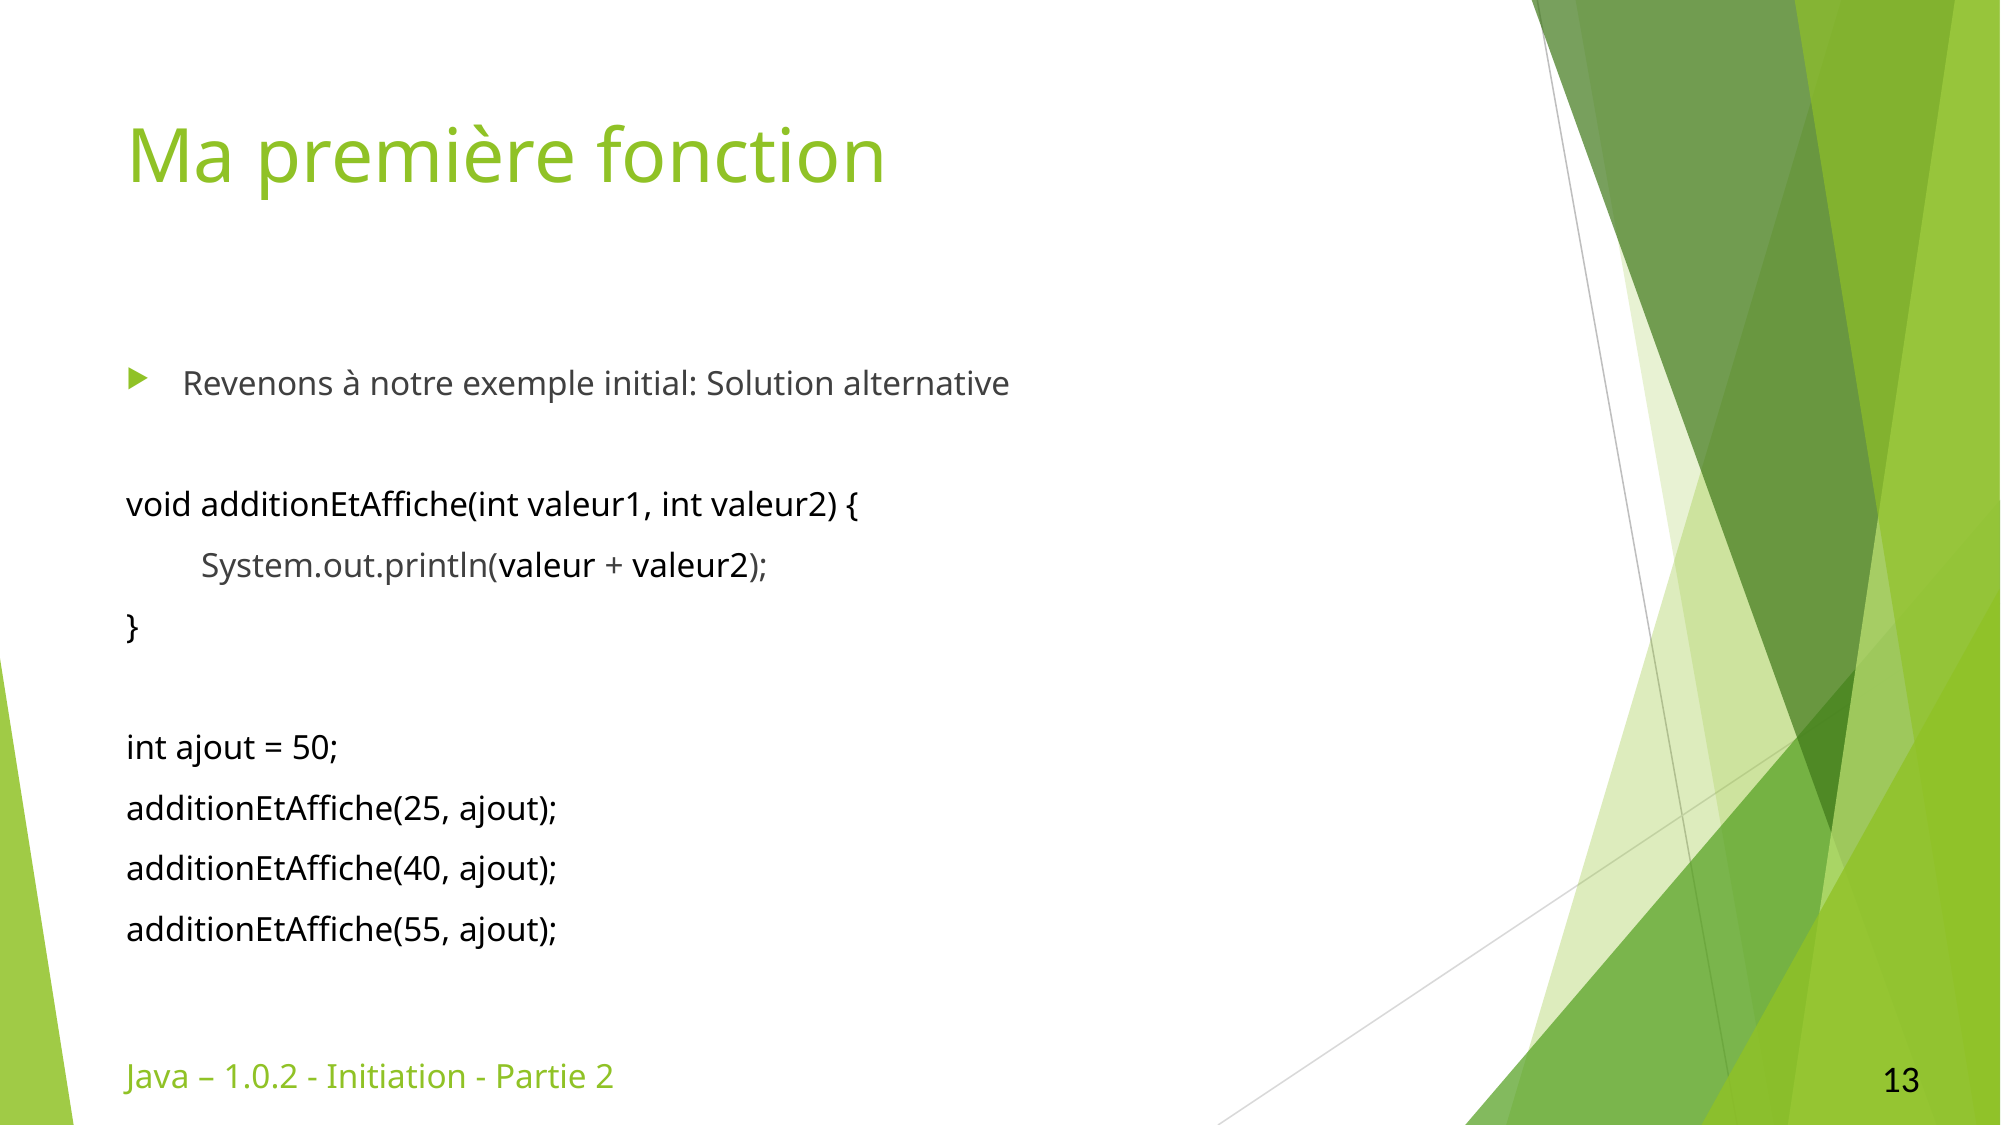

# Ma première fonction
Revenons à notre exemple initial: Solution alternative
void additionEtAffiche(int valeur1, int valeur2) {
	System.out.println(valeur + valeur2);
}
int ajout = 50;
additionEtAffiche(25, ajout);
additionEtAffiche(40, ajout);
additionEtAffiche(55, ajout);
Java – 1.0.2 - Initiation - Partie 2